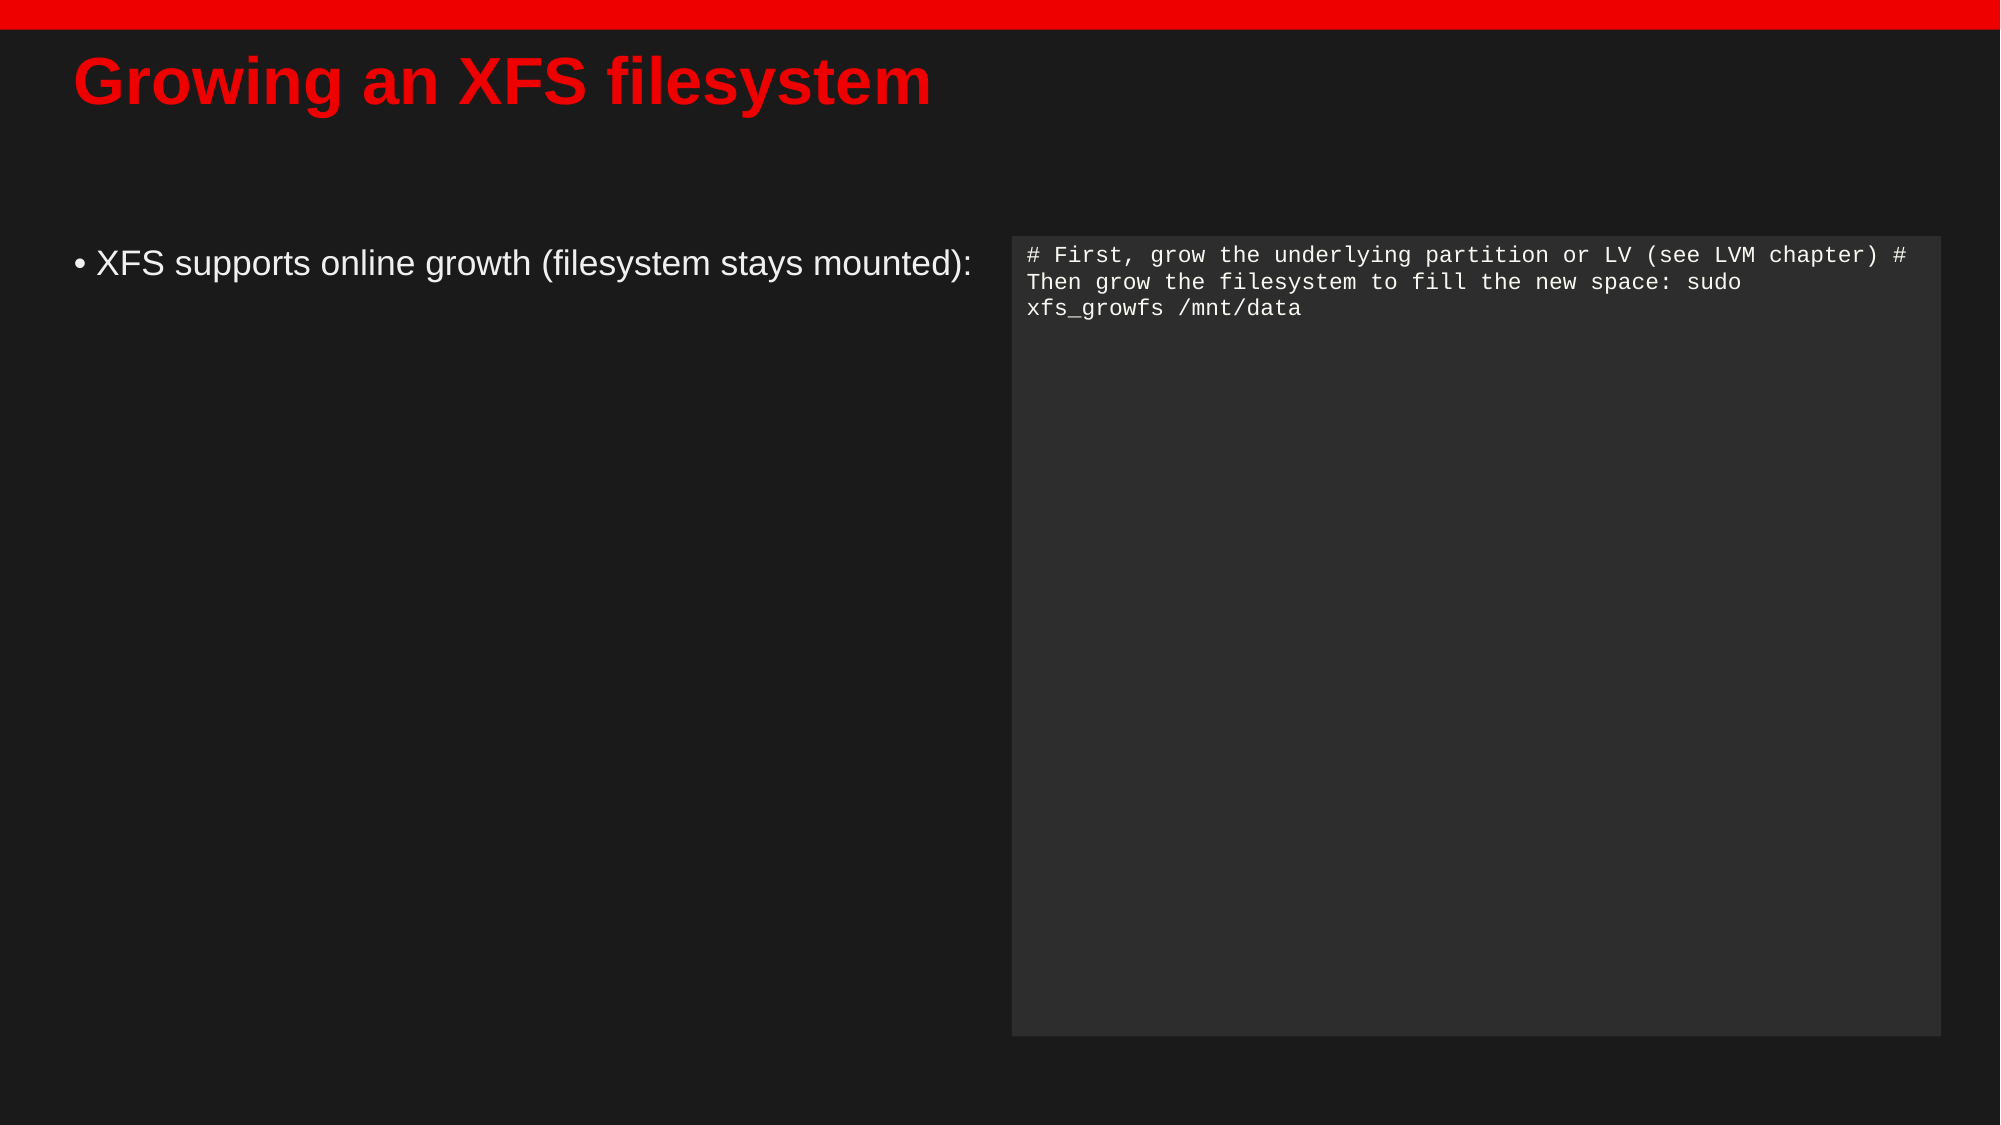

Growing an XFS filesystem
• XFS supports online growth (filesystem stays mounted):
# First, grow the underlying partition or LV (see LVM chapter) # Then grow the filesystem to fill the new space: sudo xfs_growfs /mnt/data